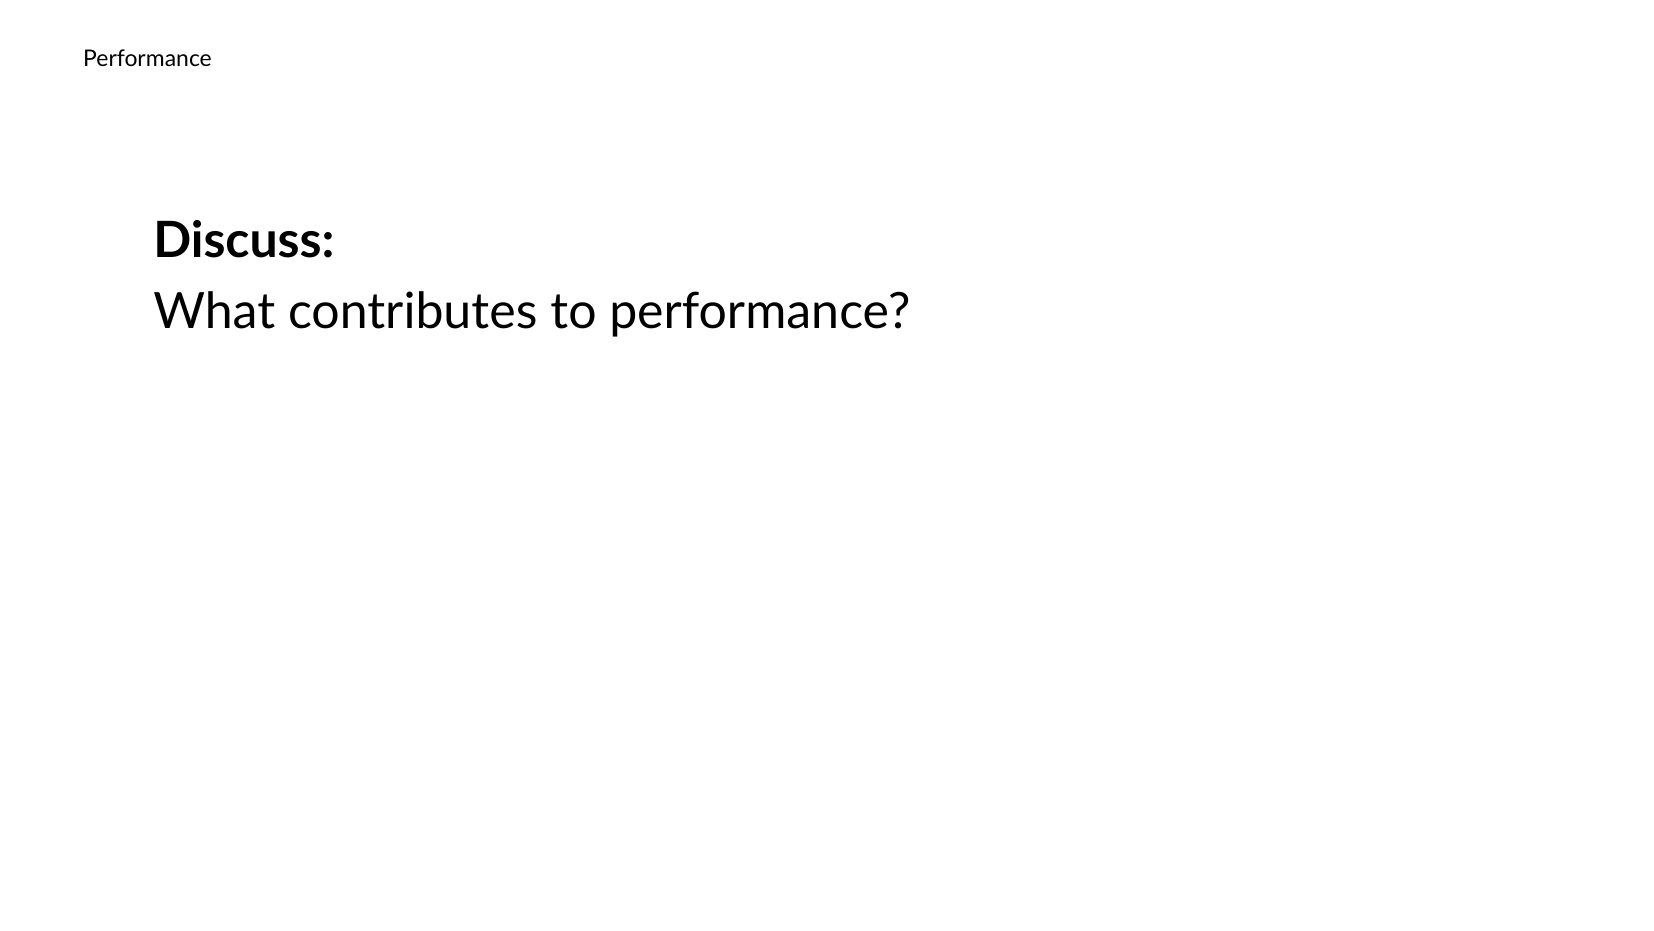

# Performance
Discuss:
What contributes to performance?